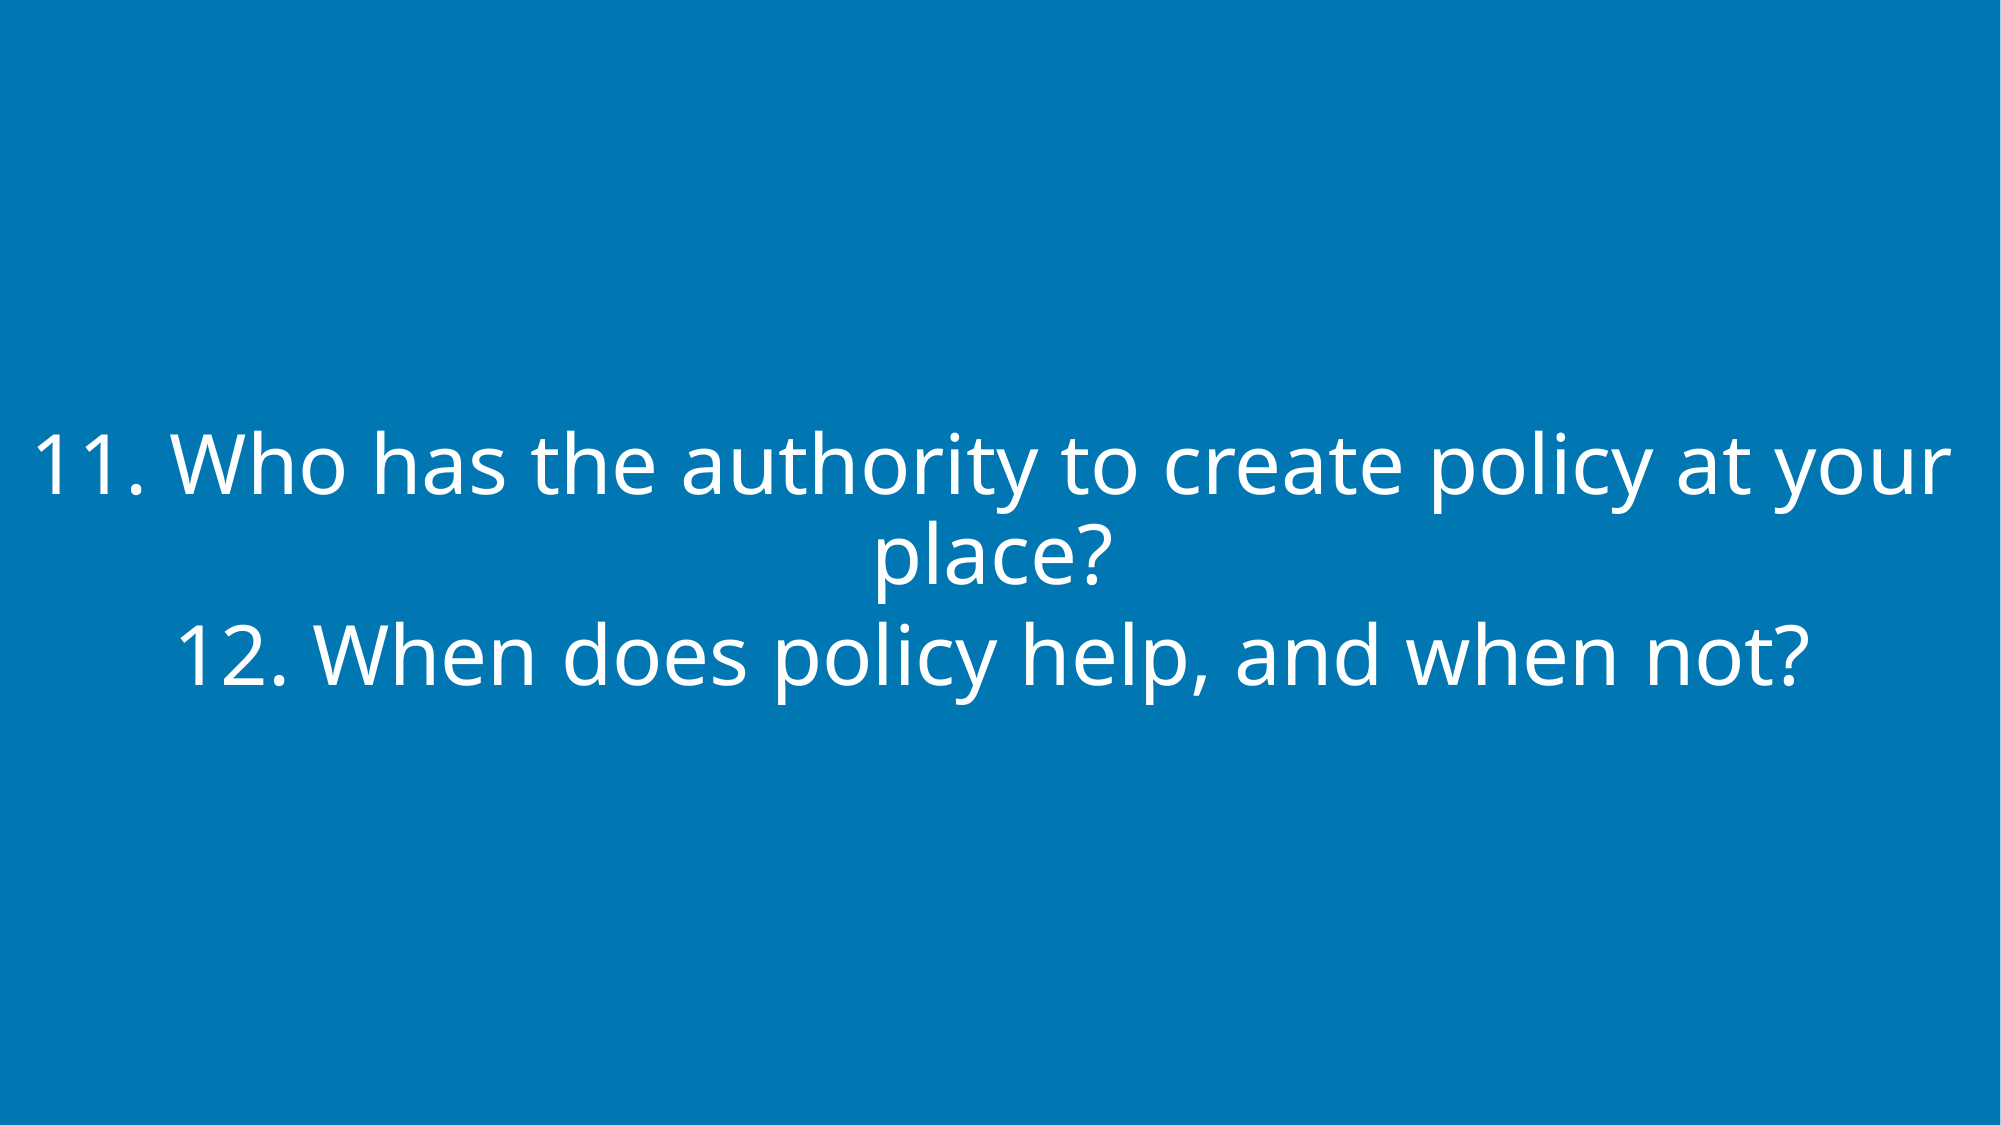

# 11. Who has the authority to create policy at your place?
12. When does policy help, and when not?